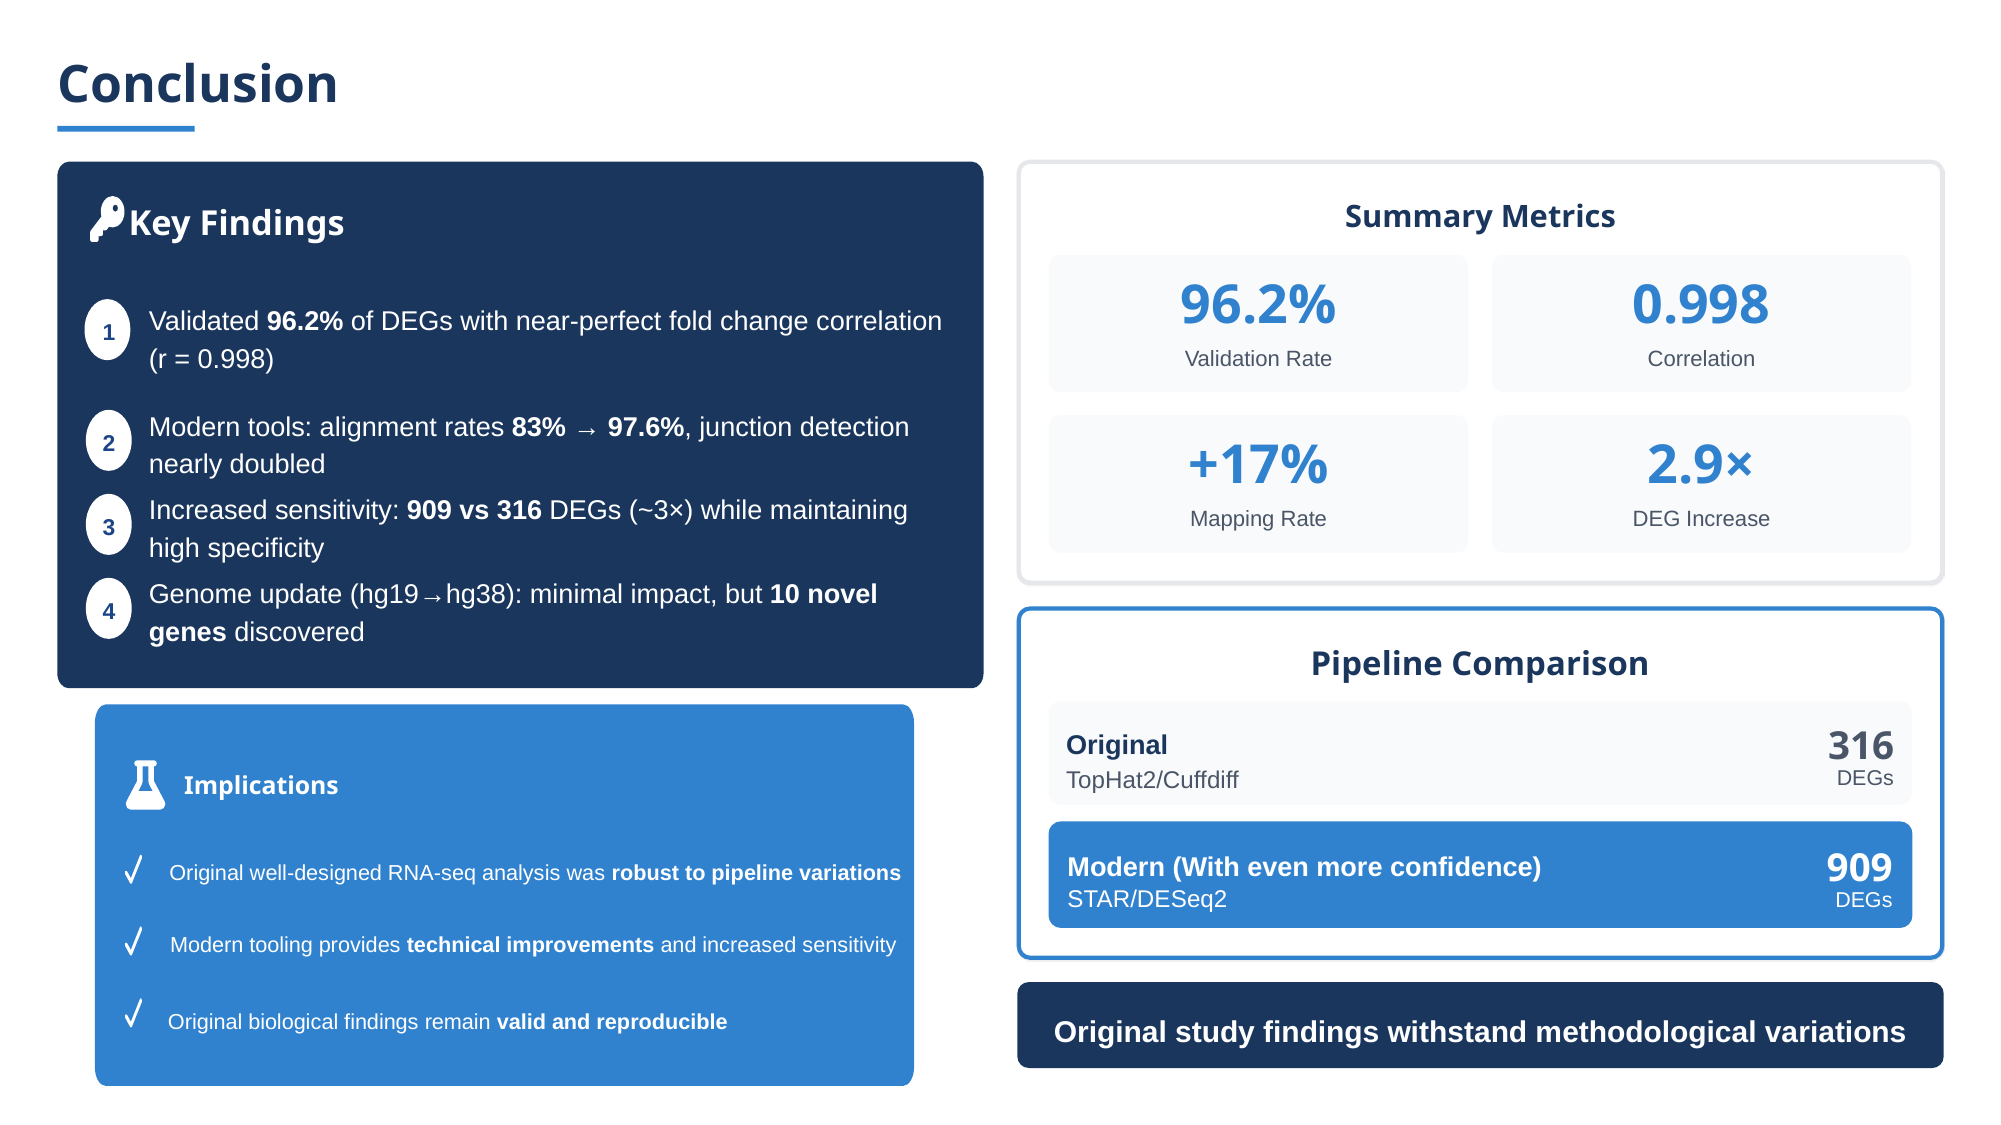

Conclusion
Key Findings
Summary Metrics
96.2%
0.998
Validated 96.2% of DEGs with near-perfect fold change correlation (r = 0.998)
1
Validation Rate
Correlation
2
Modern tools: alignment rates 83% → 97.6%, junction detection nearly doubled
+17%
2.9×
3
Increased sensitivity: 909 vs 316 DEGs (~3×) while maintaining high specificity
Mapping Rate
DEG Increase
4
Genome update (hg19→hg38): minimal impact, but 10 novel genes discovered
Pipeline Comparison
Implications
Original well-designed RNA-seq analysis was robust to pipeline variations
Modern tooling provides technical improvements and increased sensitivity
Original biological findings remain valid and reproducible
316
Original
TopHat2/Cuffdiff
DEGs
909
Modern (With even more confidence)
STAR/DESeq2
DEGs
Original study findings withstand methodological variations